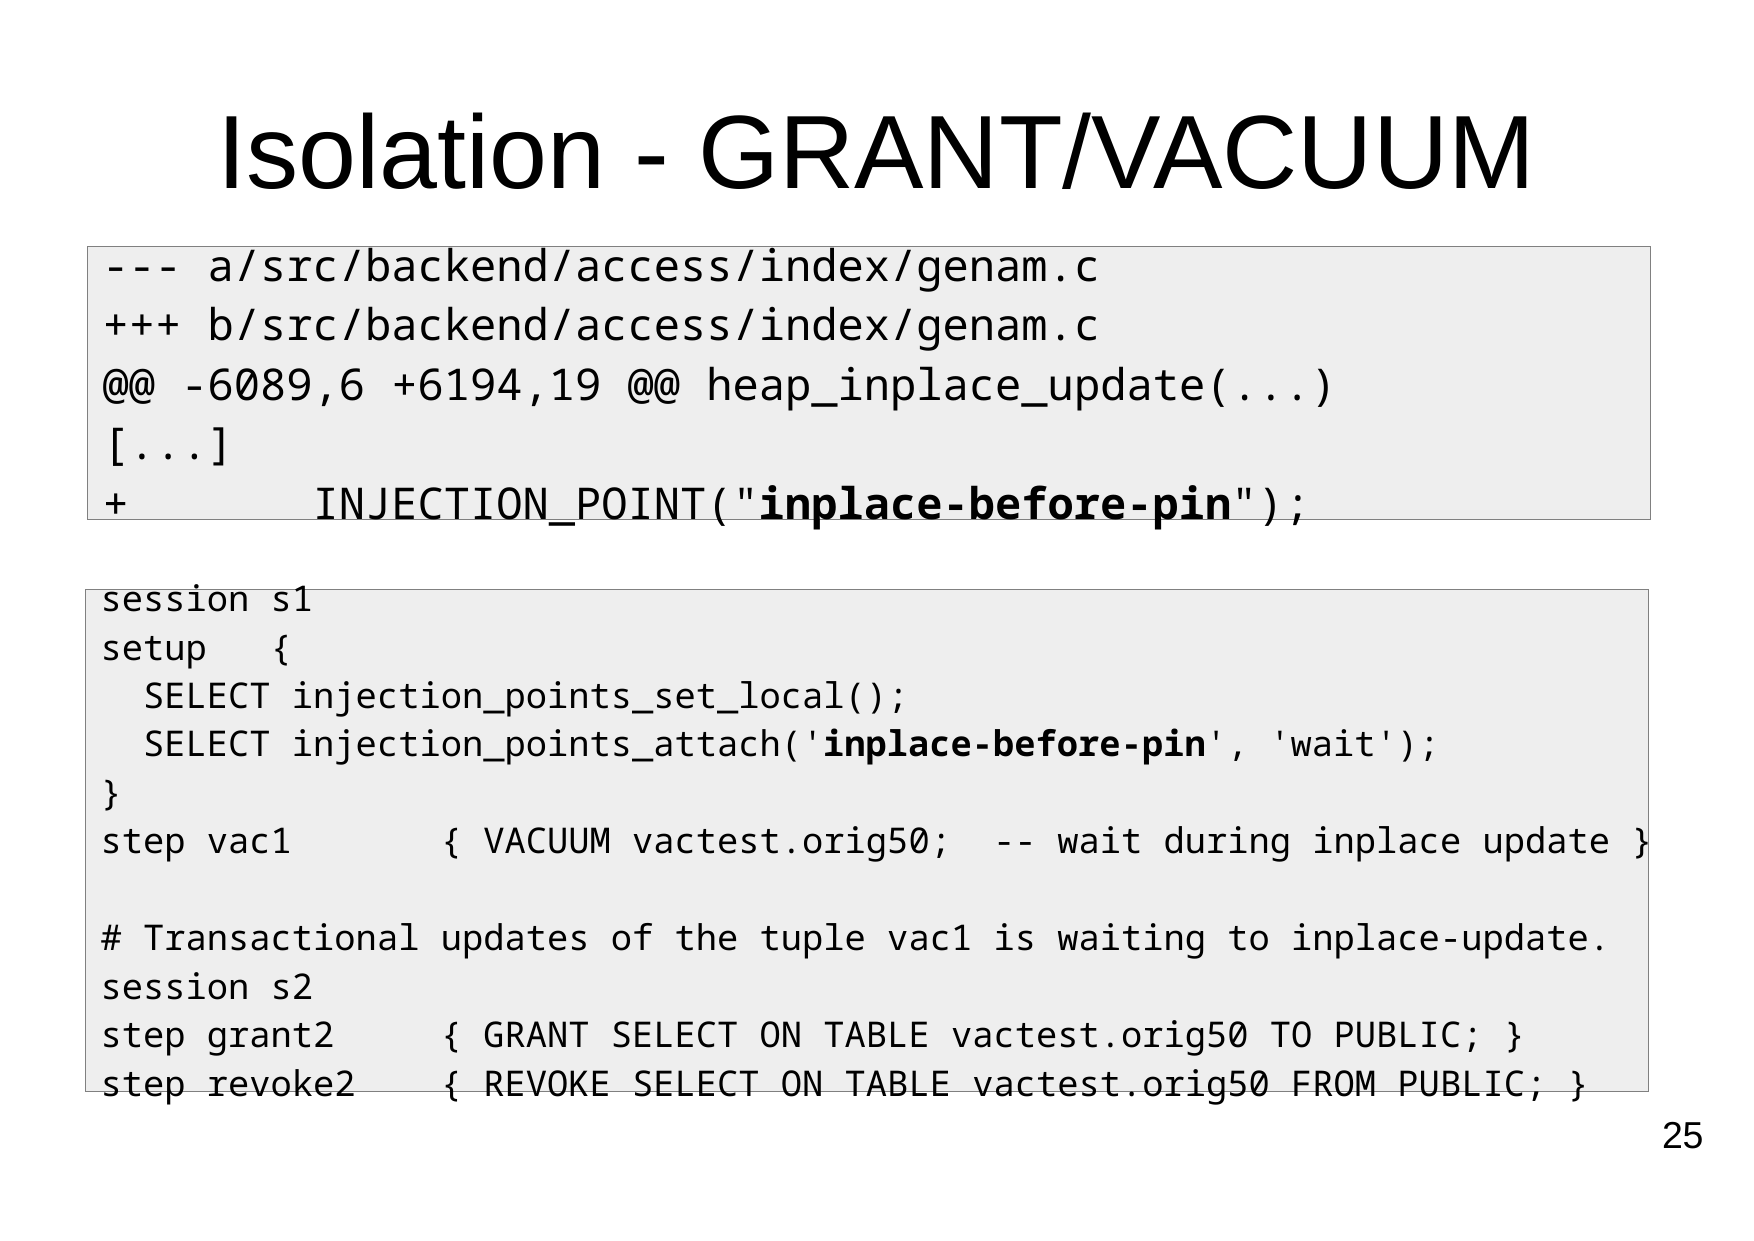

# Isolation - GRANT/VACUUM
--- a/src/backend/access/index/genam.c
+++ b/src/backend/access/index/genam.c
@@ -6089,6 +6194,19 @@ heap_inplace_update(...)
[...]
+ INJECTION_POINT("inplace-before-pin");
session s1
setup {
 SELECT injection_points_set_local();
 SELECT injection_points_attach('inplace-before-pin', 'wait');
}
step vac1 { VACUUM vactest.orig50; -- wait during inplace update }
# Transactional updates of the tuple vac1 is waiting to inplace-update.
session s2
step grant2 { GRANT SELECT ON TABLE vactest.orig50 TO PUBLIC; }
step revoke2 { REVOKE SELECT ON TABLE vactest.orig50 FROM PUBLIC; }